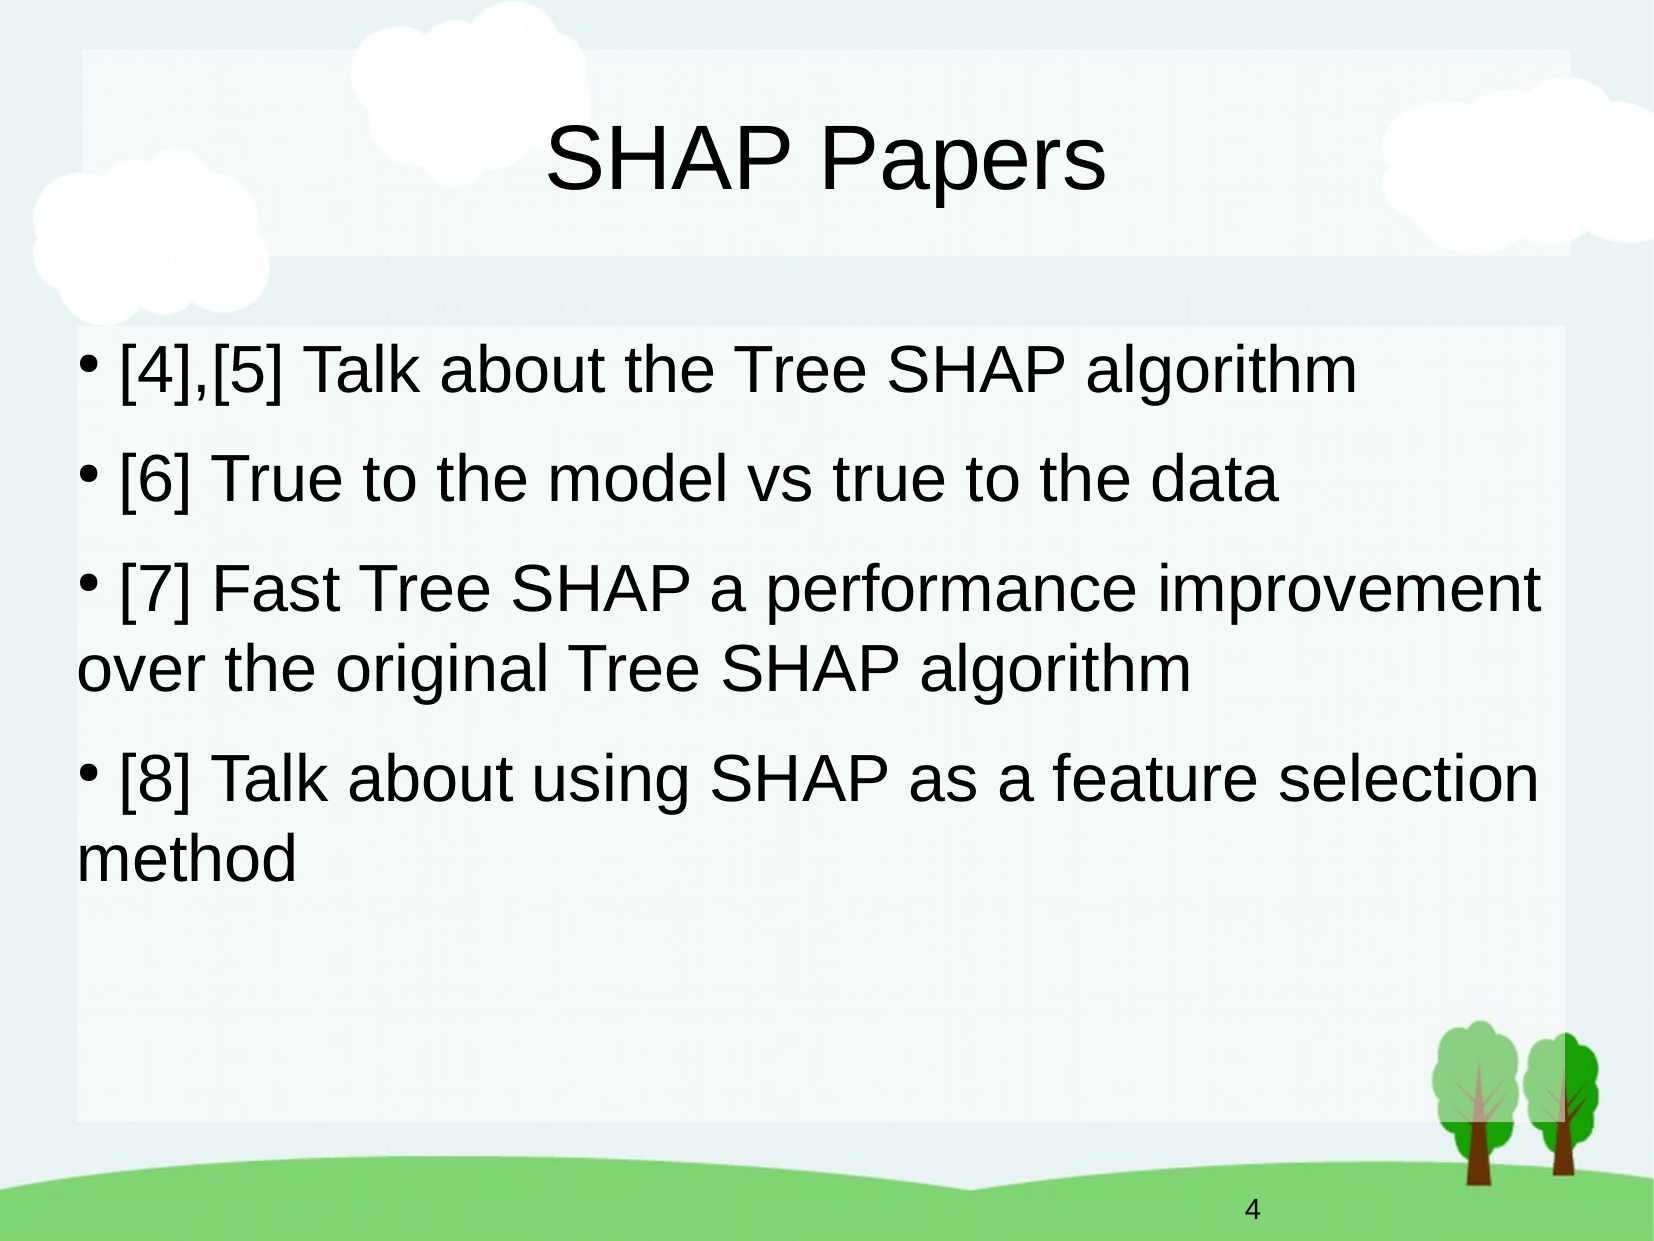

# SHAP Papers
 [4],[5] Talk about the Tree SHAP algorithm
 [6] True to the model vs true to the data
 [7] Fast Tree SHAP a performance improvement over the original Tree SHAP algorithm
 [8] Talk about using SHAP as a feature selection method